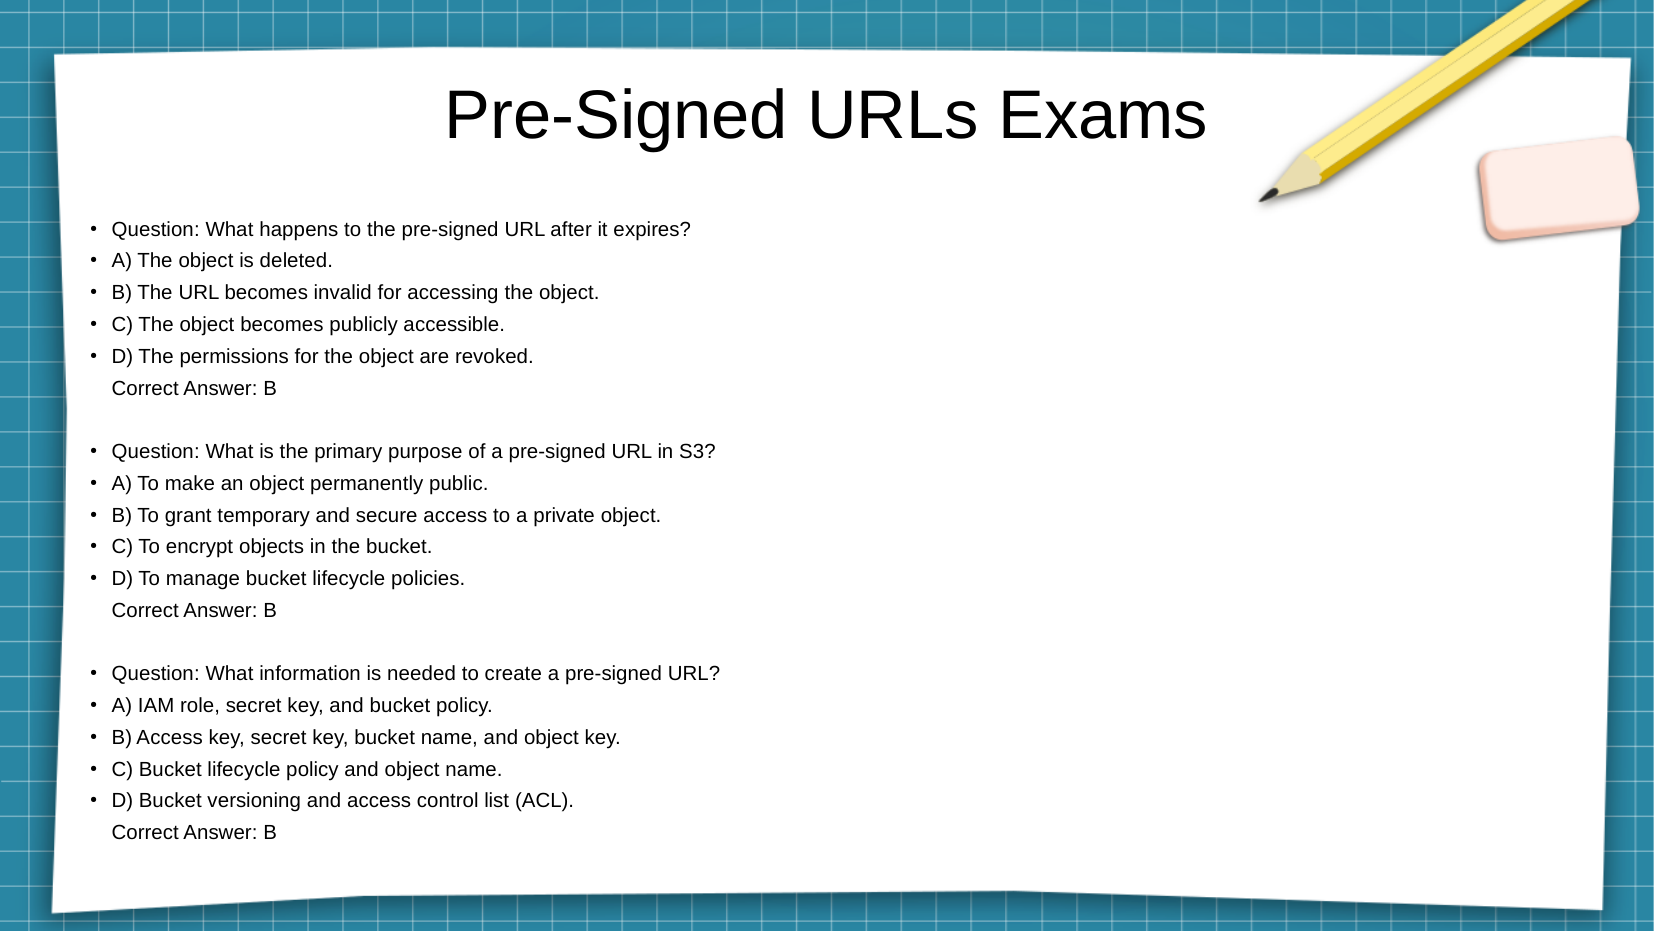

# Pre-Signed URLs Exams
Question: What happens to the pre-signed URL after it expires?
A) The object is deleted.
B) The URL becomes invalid for accessing the object.
C) The object becomes publicly accessible.
D) The permissions for the object are revoked.
Correct Answer: B
Question: What is the primary purpose of a pre-signed URL in S3?
A) To make an object permanently public.
B) To grant temporary and secure access to a private object.
C) To encrypt objects in the bucket.
D) To manage bucket lifecycle policies.
Correct Answer: B
Question: What information is needed to create a pre-signed URL?
A) IAM role, secret key, and bucket policy.
B) Access key, secret key, bucket name, and object key.
C) Bucket lifecycle policy and object name.
D) Bucket versioning and access control list (ACL).
Correct Answer: B